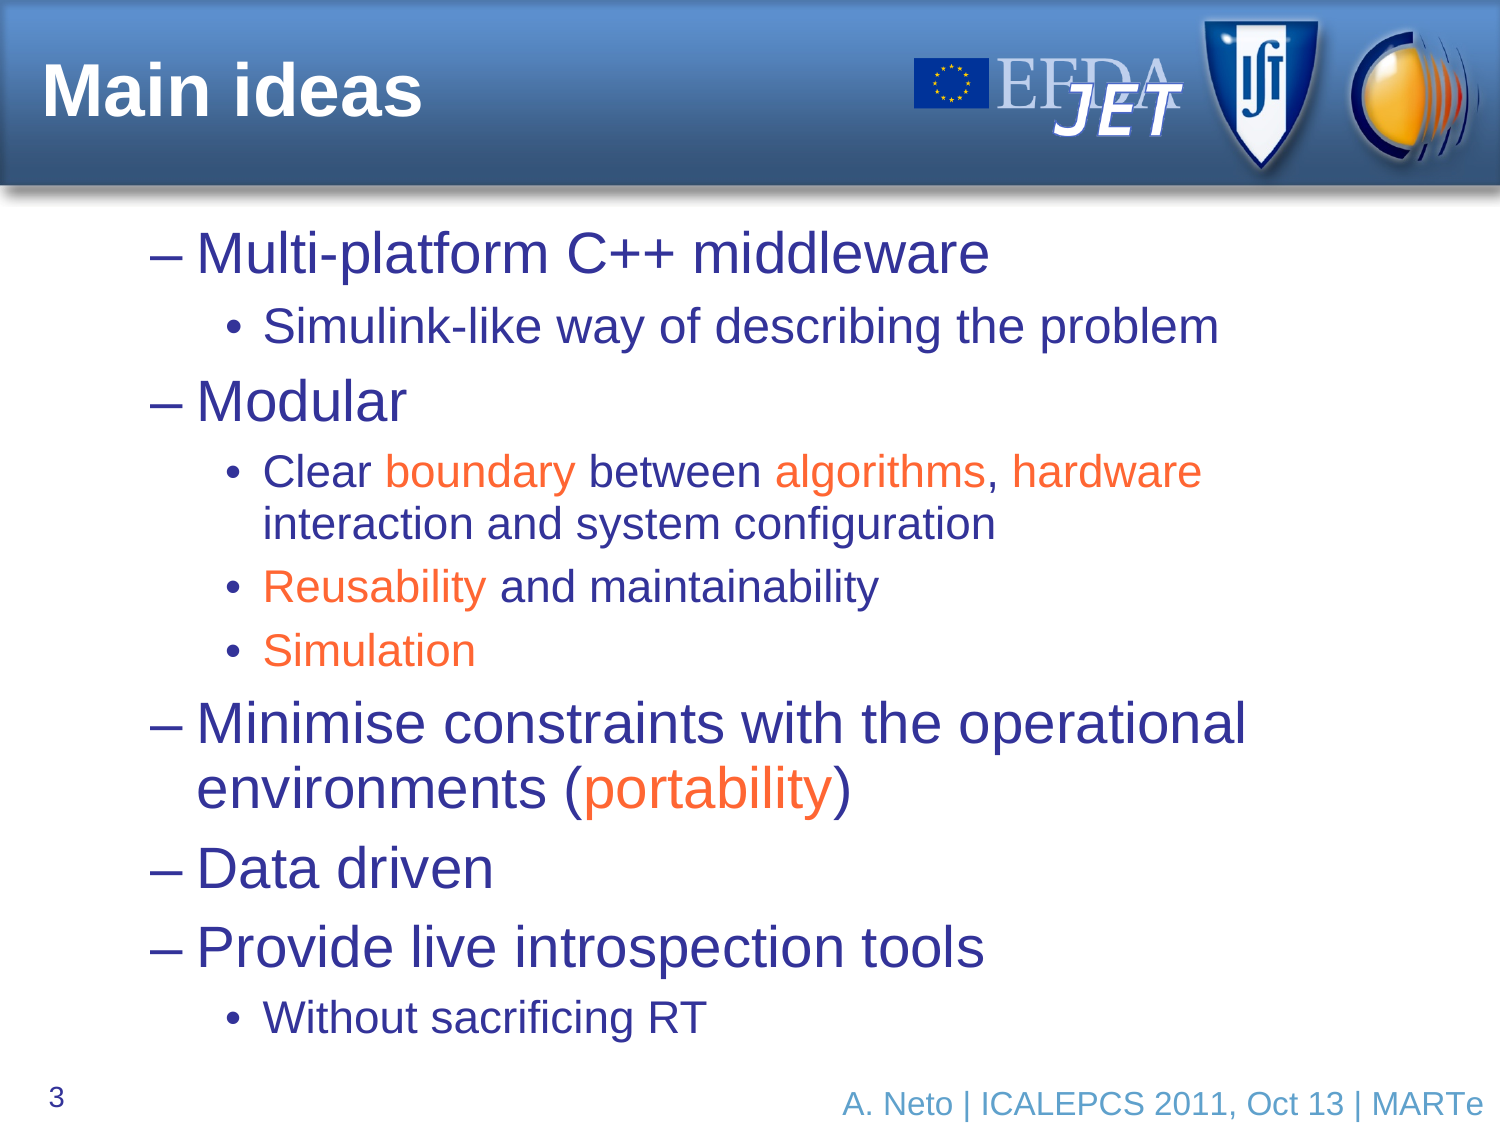

Main ideas
# Multi-platform C++ middleware
Simulink-like way of describing the problem
Modular
Clear boundary between algorithms, hardware interaction and system configuration
Reusability and maintainability
Simulation
Minimise constraints with the operational environments (portability)
Data driven
Provide live introspection tools
Without sacrificing RT